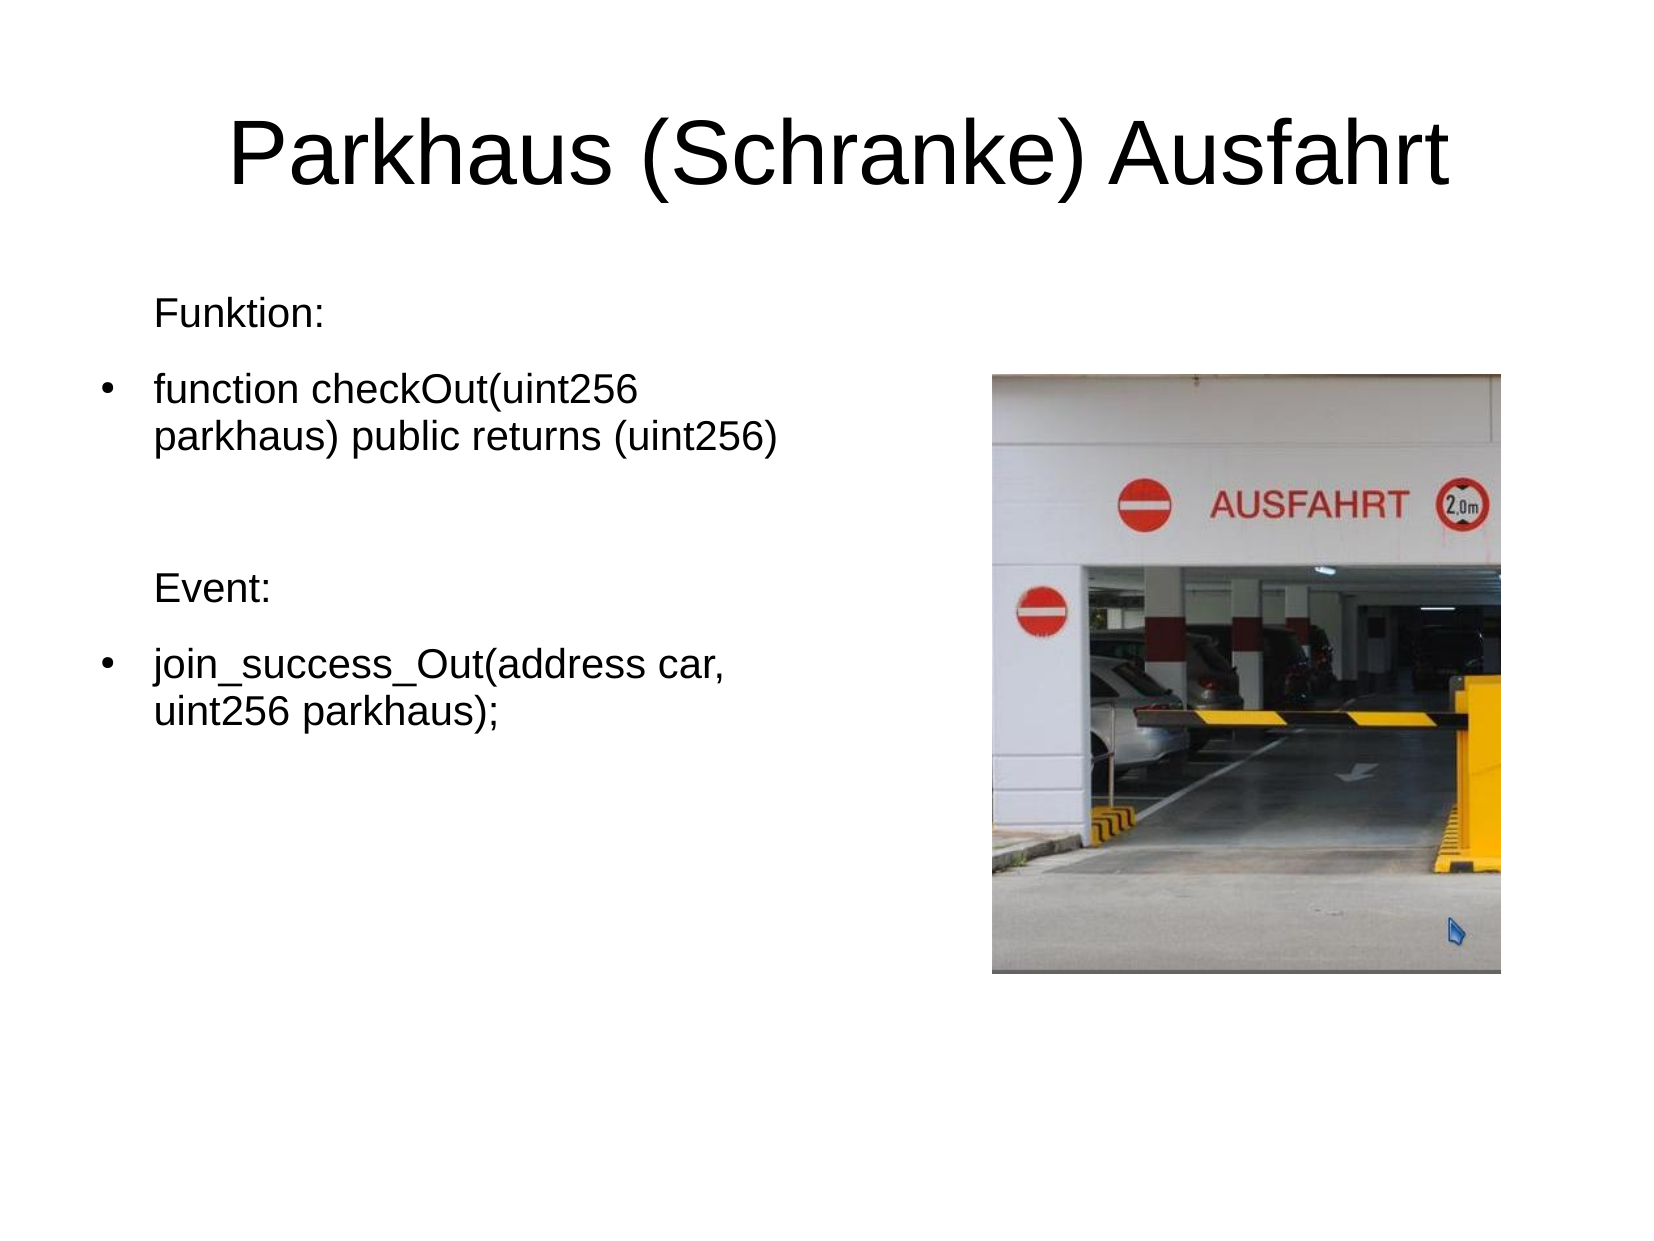

# Parkhaus (Schranke) Ausfahrt
Funktion:
function checkOut(uint256 parkhaus) public returns (uint256)
Event:
join_success_Out(address car, uint256 parkhaus);